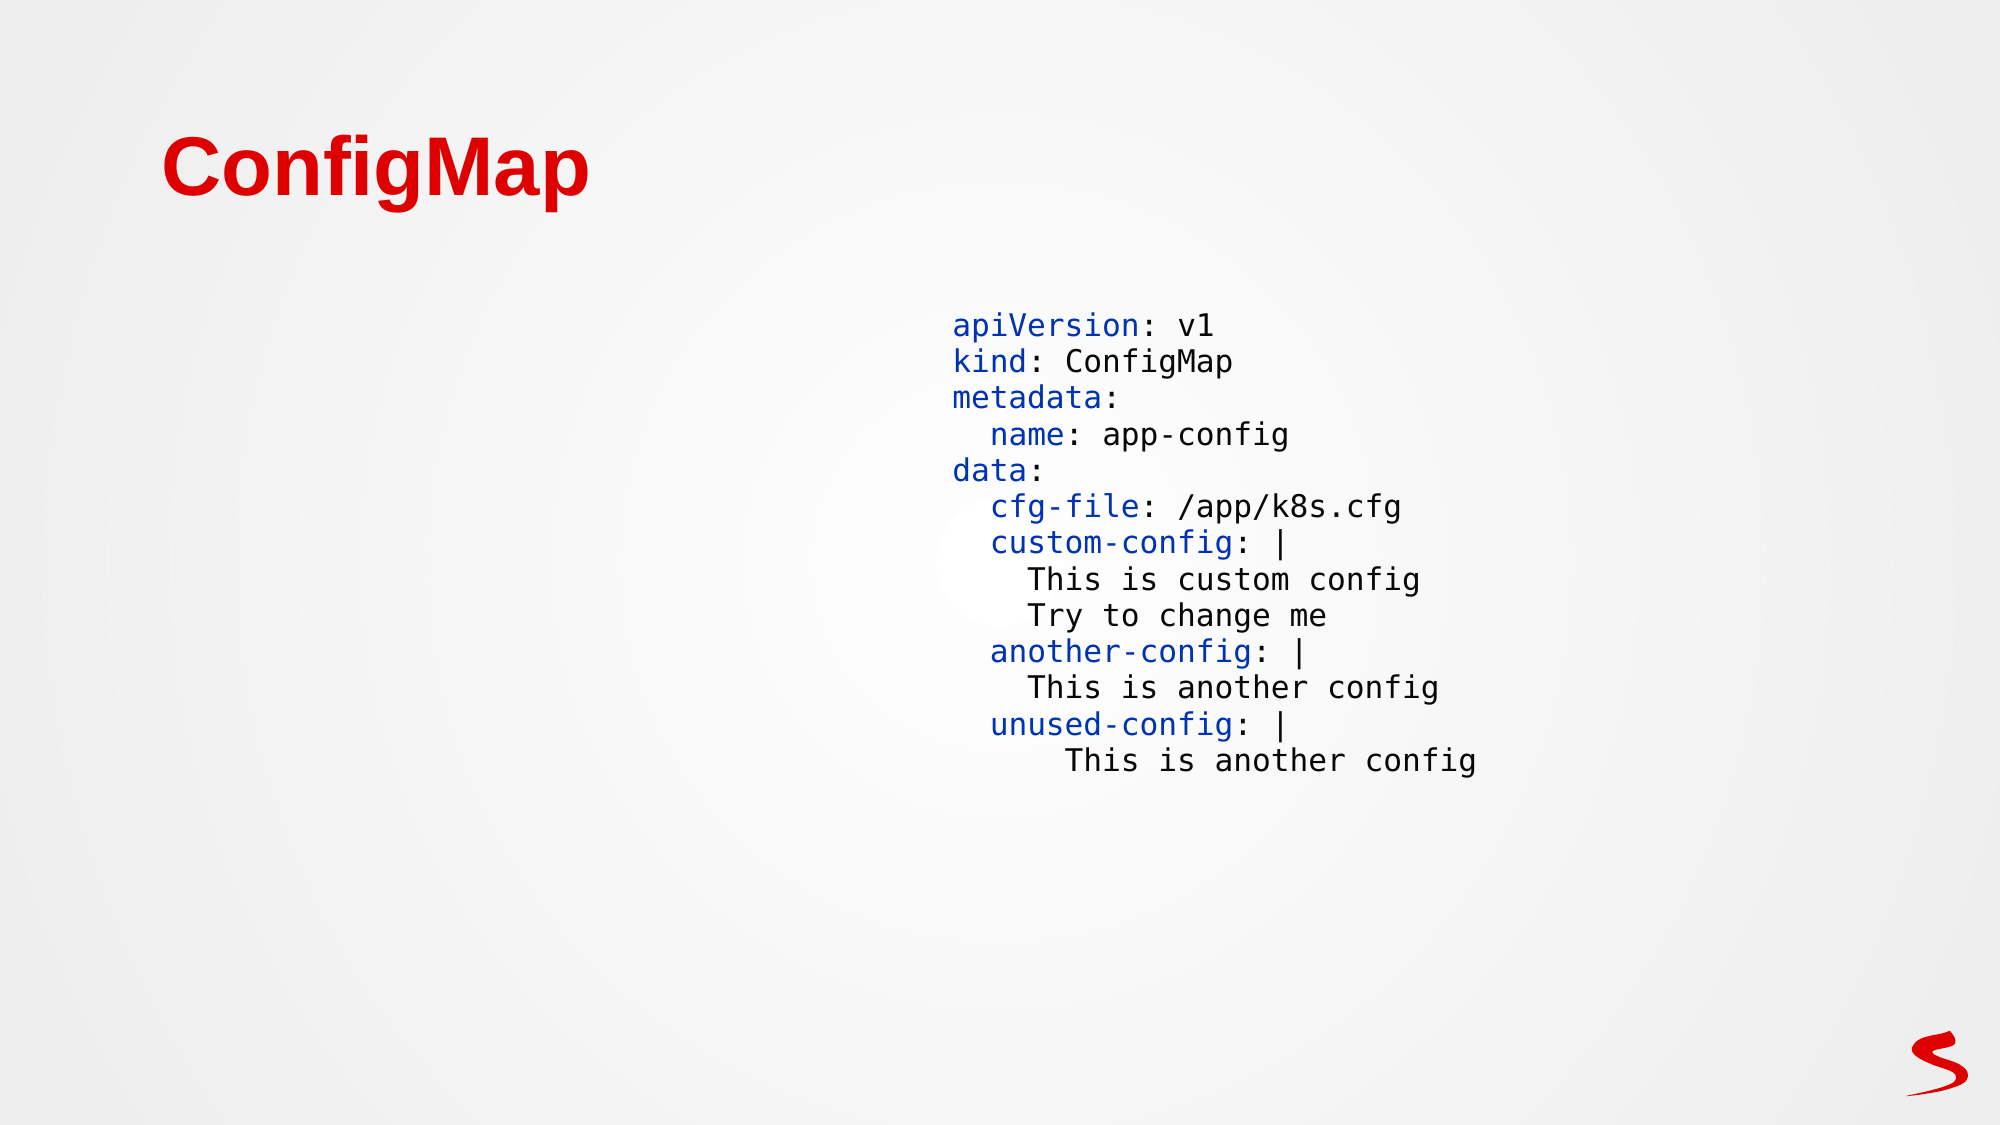

ConfigMap
apiVersion: v1
kind: ConfigMap
metadata:
 name: app-config
data:
 cfg-file: /app/k8s.cfg
 custom-config: |
 This is custom config
 Try to change me
 another-config: |
 This is another config
 unused-config: |
 This is another config